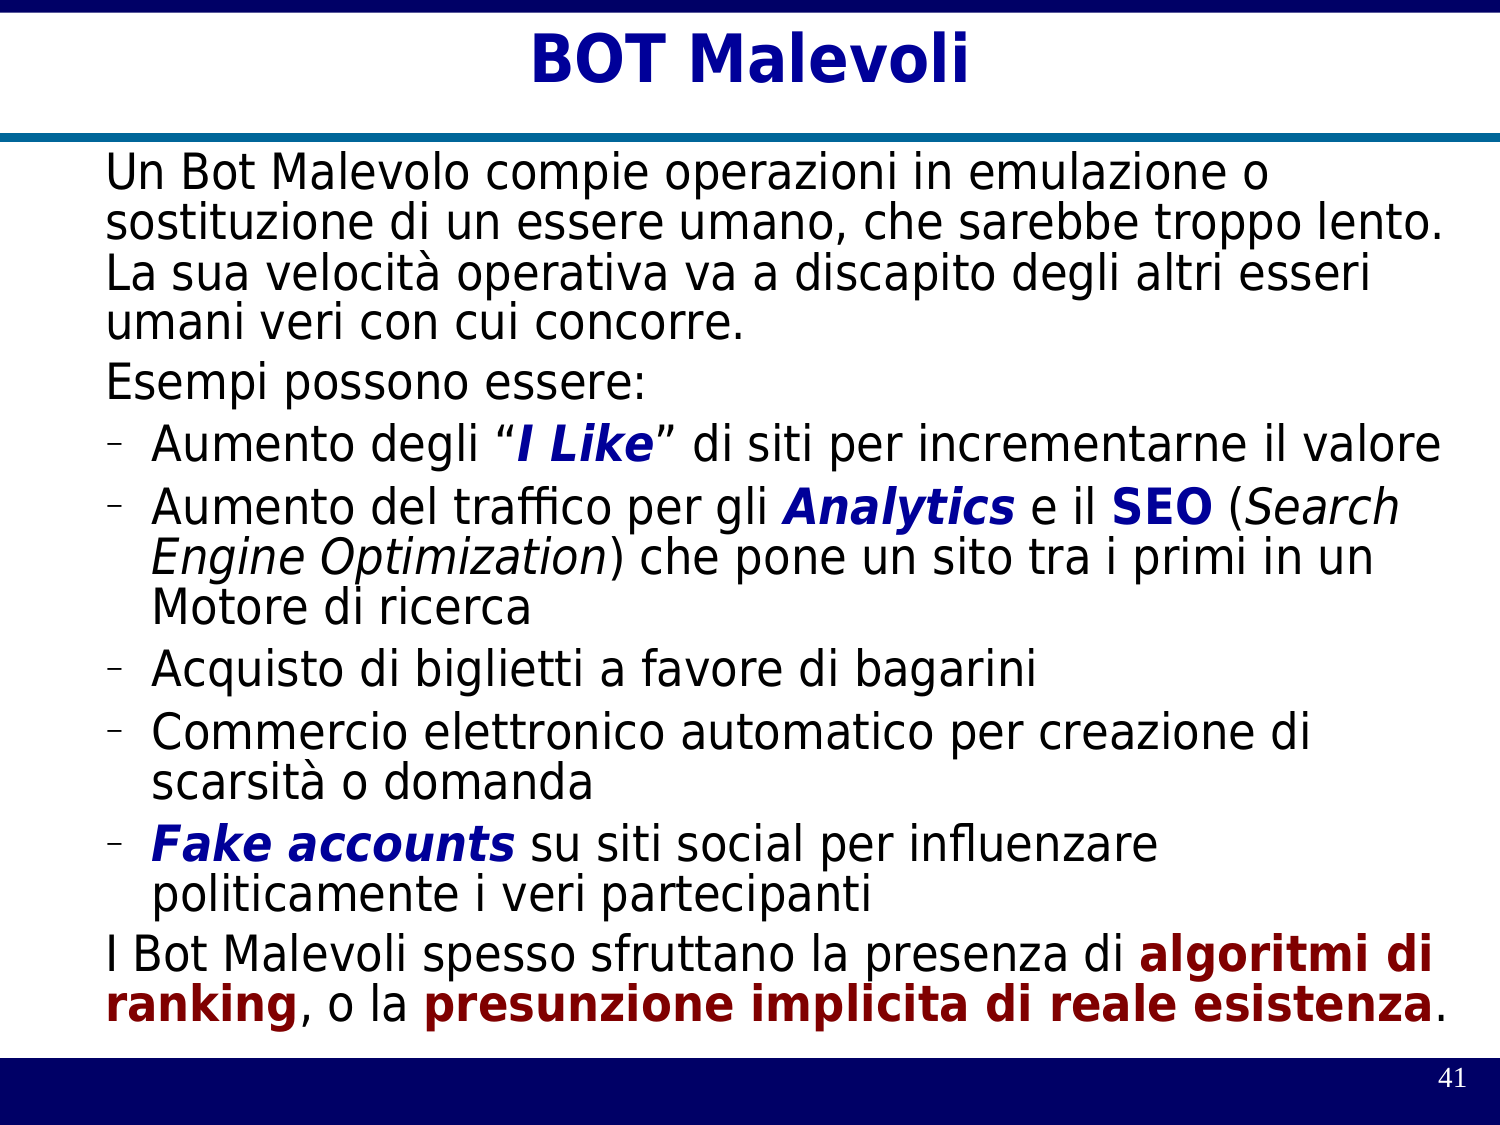

# BOT Malevoli
Un Bot Malevolo compie operazioni in emulazione o sostituzione di un essere umano, che sarebbe troppo lento. La sua velocità operativa va a discapito degli altri esseri umani veri con cui concorre.
Esempi possono essere:
Aumento degli “I Like” di siti per incrementarne il valore
Aumento del traffico per gli Analytics e il SEO (Search Engine Optimization) che pone un sito tra i primi in un Motore di ricerca
Acquisto di biglietti a favore di bagarini
Commercio elettronico automatico per creazione di scarsità o domanda
Fake accounts su siti social per influenzare politicamente i veri partecipanti
I Bot Malevoli spesso sfruttano la presenza di algoritmi di ranking, o la presunzione implicita di reale esistenza.